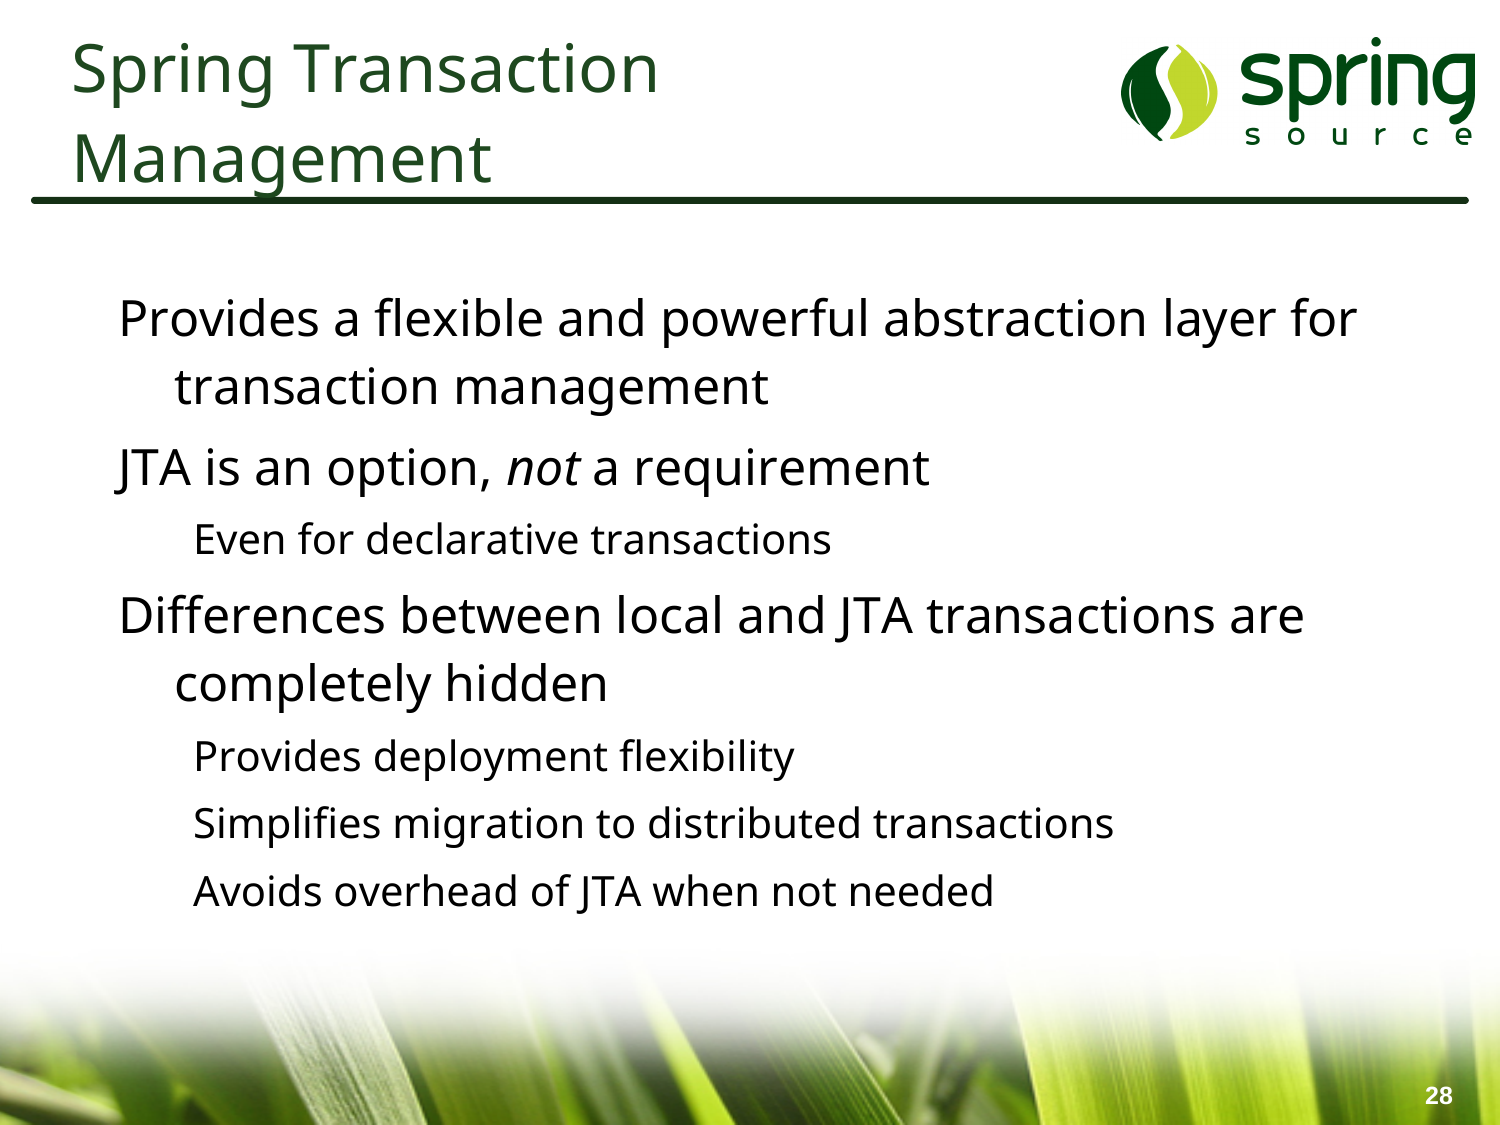

# Spring Transaction Management
Provides a flexible and powerful abstraction layer for transaction management
JTA is an option, not a requirement
Even for declarative transactions
Differences between local and JTA transactions are completely hidden
Provides deployment flexibility
Simplifies migration to distributed transactions
Avoids overhead of JTA when not needed